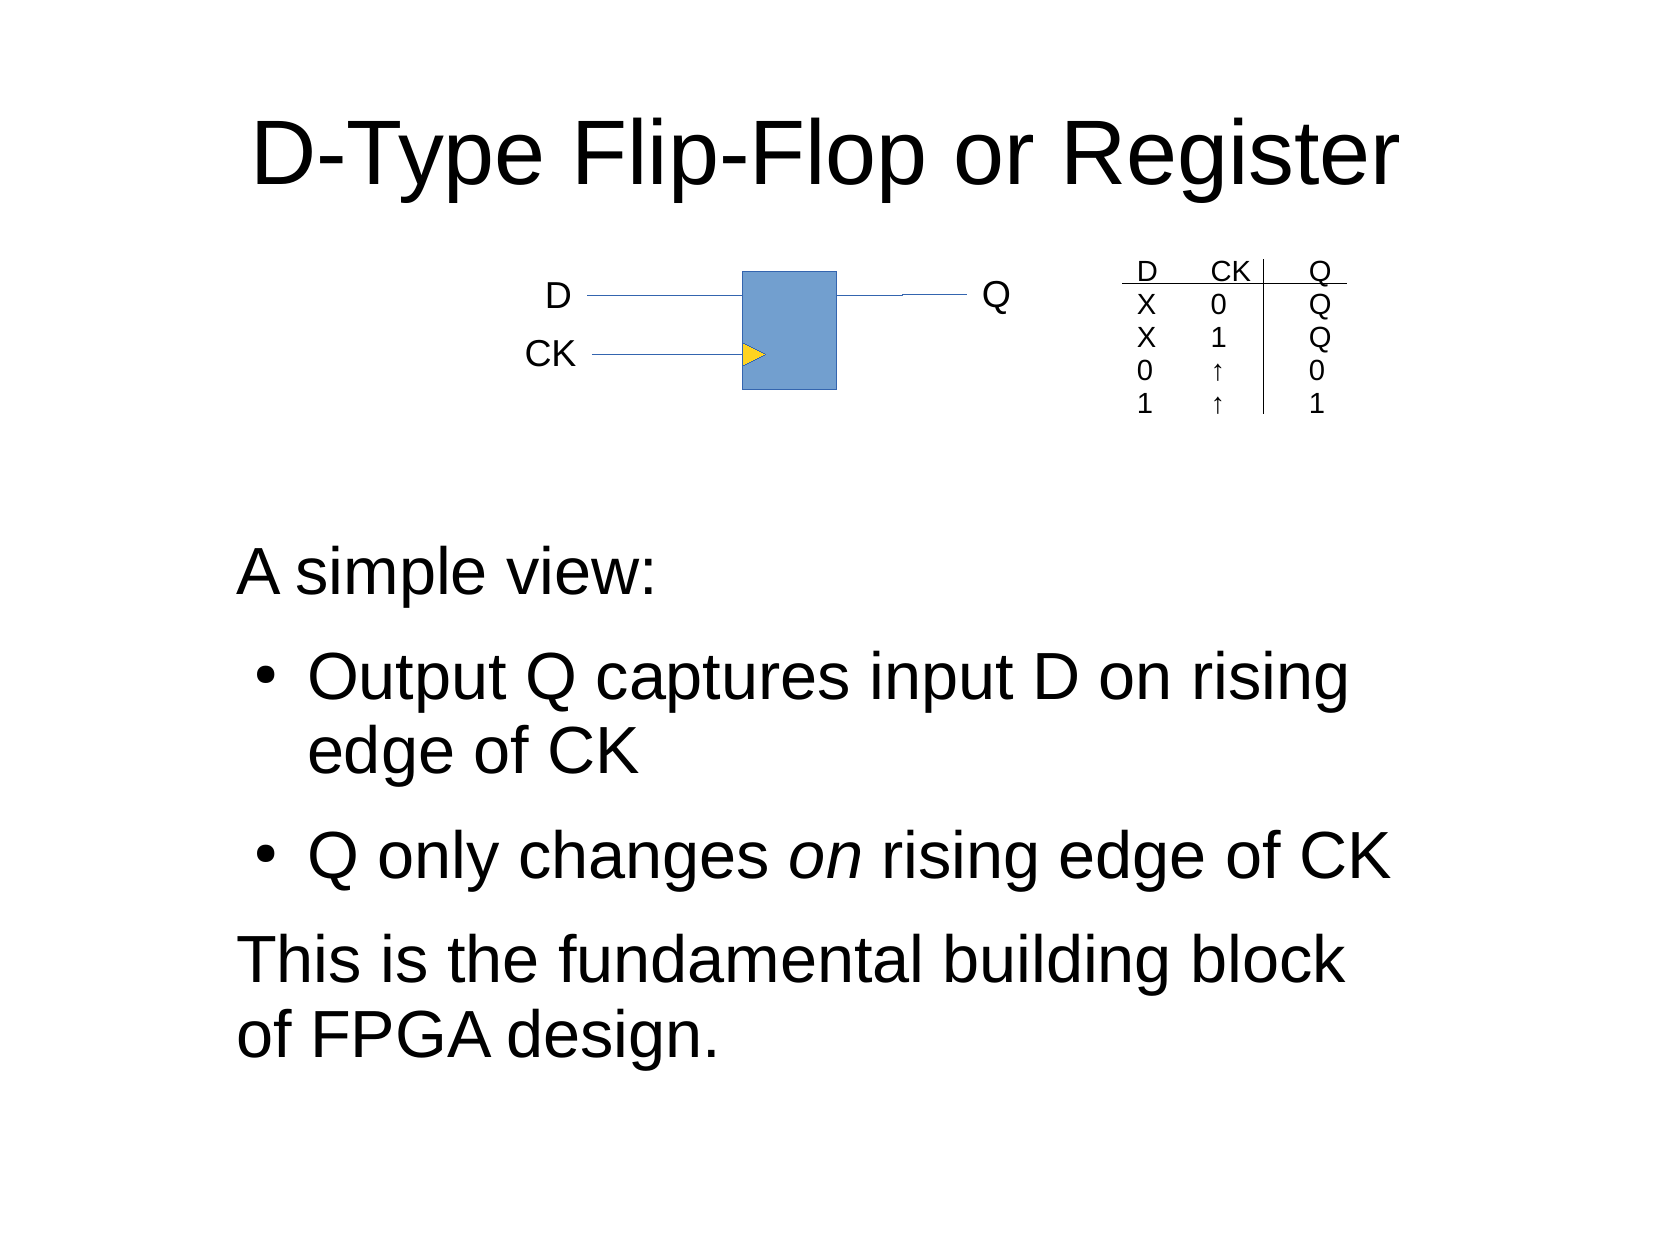

# D-Type Flip-Flop or Register
D	CK	 Q
X	0	 Q
X	1	 Q
0	↑	 0
1	↑	 1
Q
D
CK
A simple view:
Output Q captures input D on rising edge of CK
Q only changes on rising edge of CK
This is the fundamental building block of FPGA design.